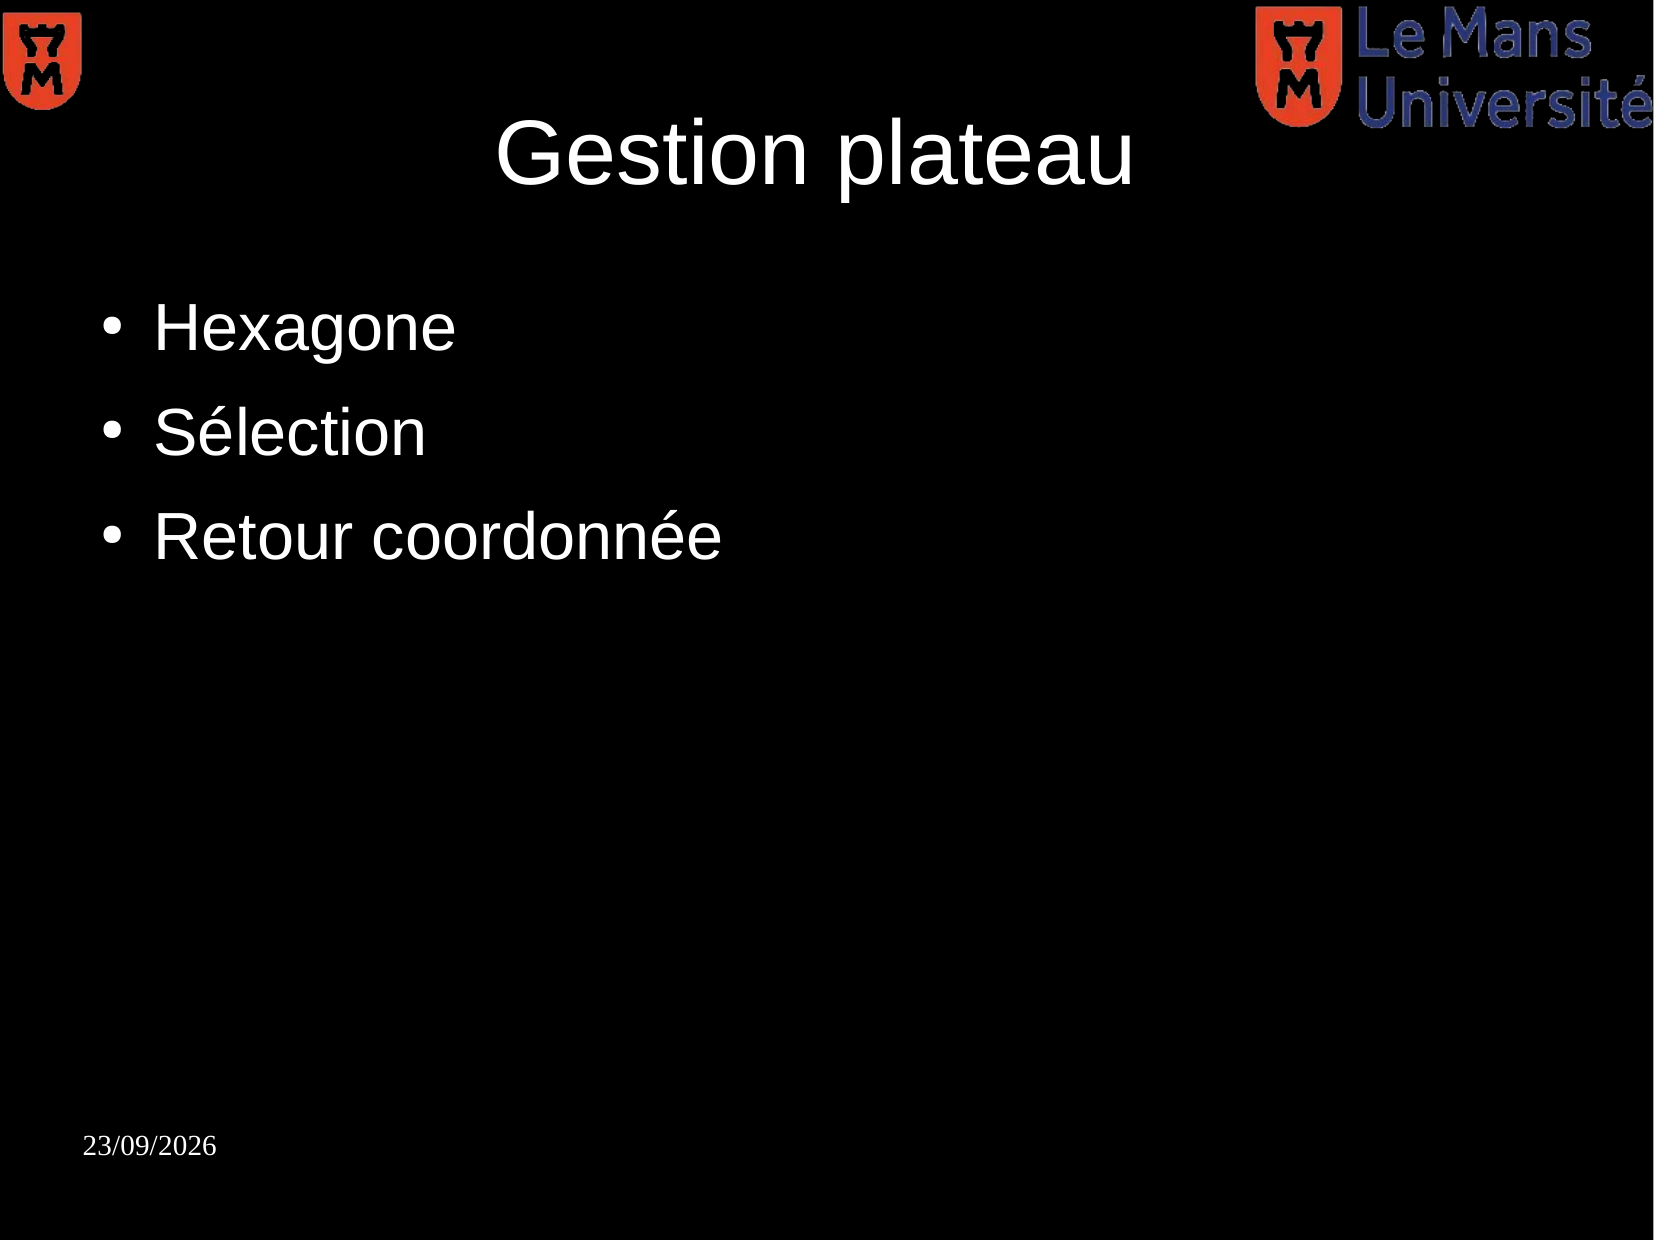

# Gestion plateau
Hexagone
Sélection
Retour coordonnée